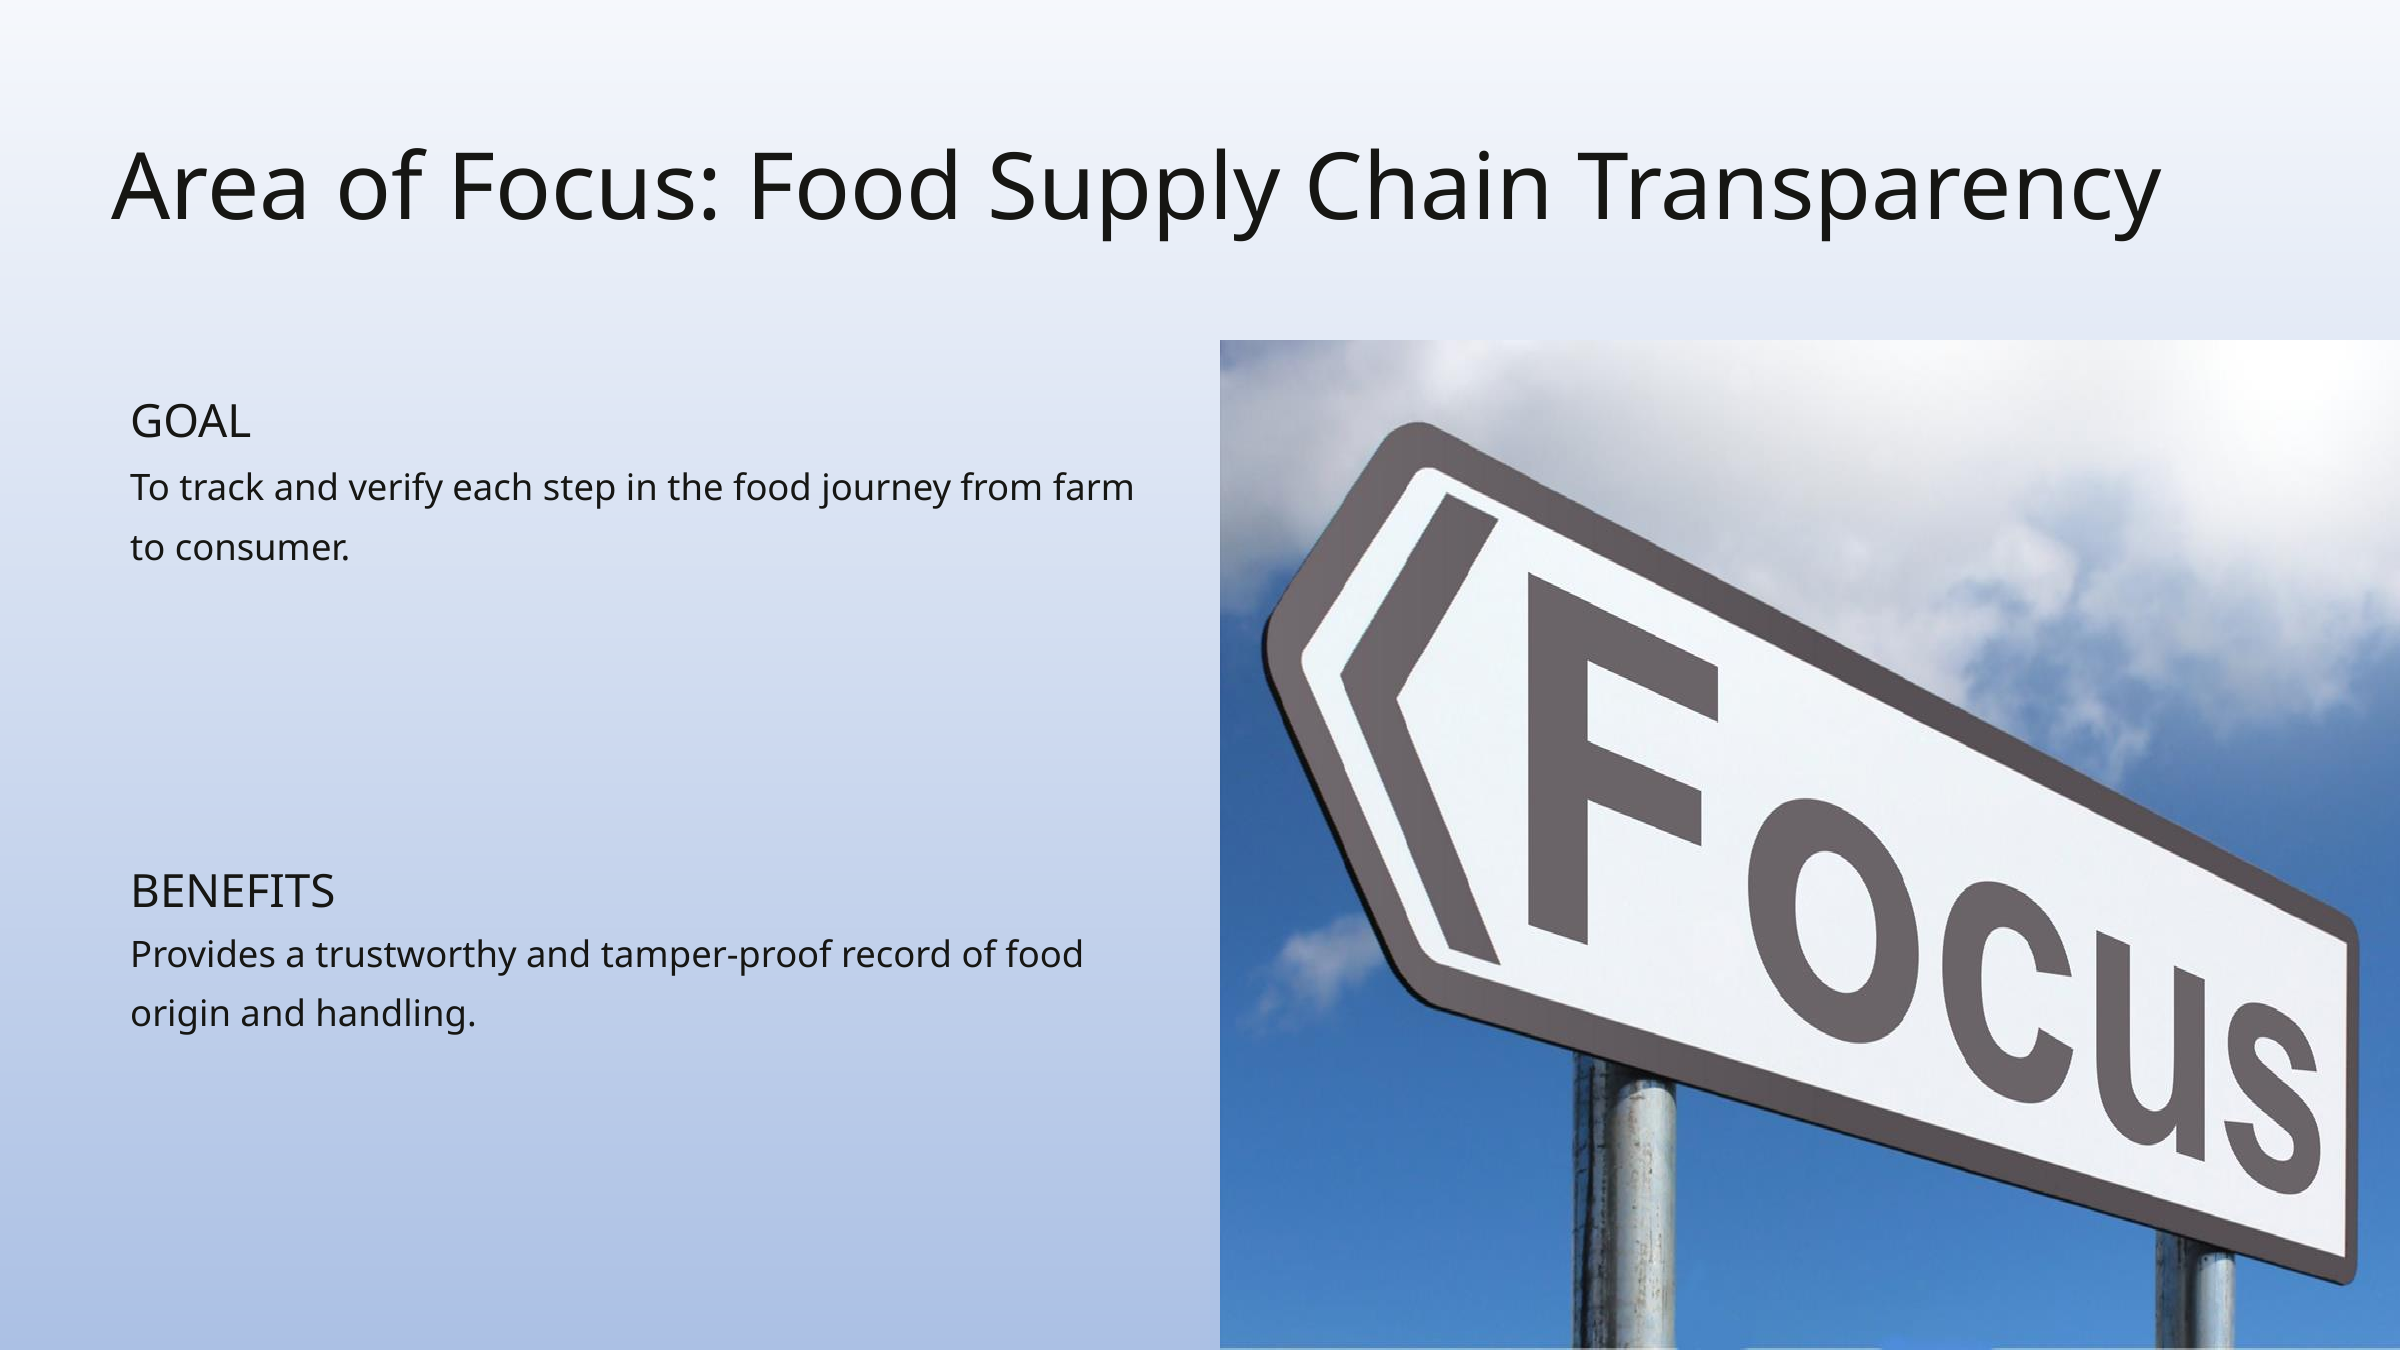

Area of Focus: Food Supply Chain Transparency
GOAL
To track and verify each step in the food journey from farm to consumer.
BENEFITS
Provides a trustworthy and tamper-proof record of food origin and handling.